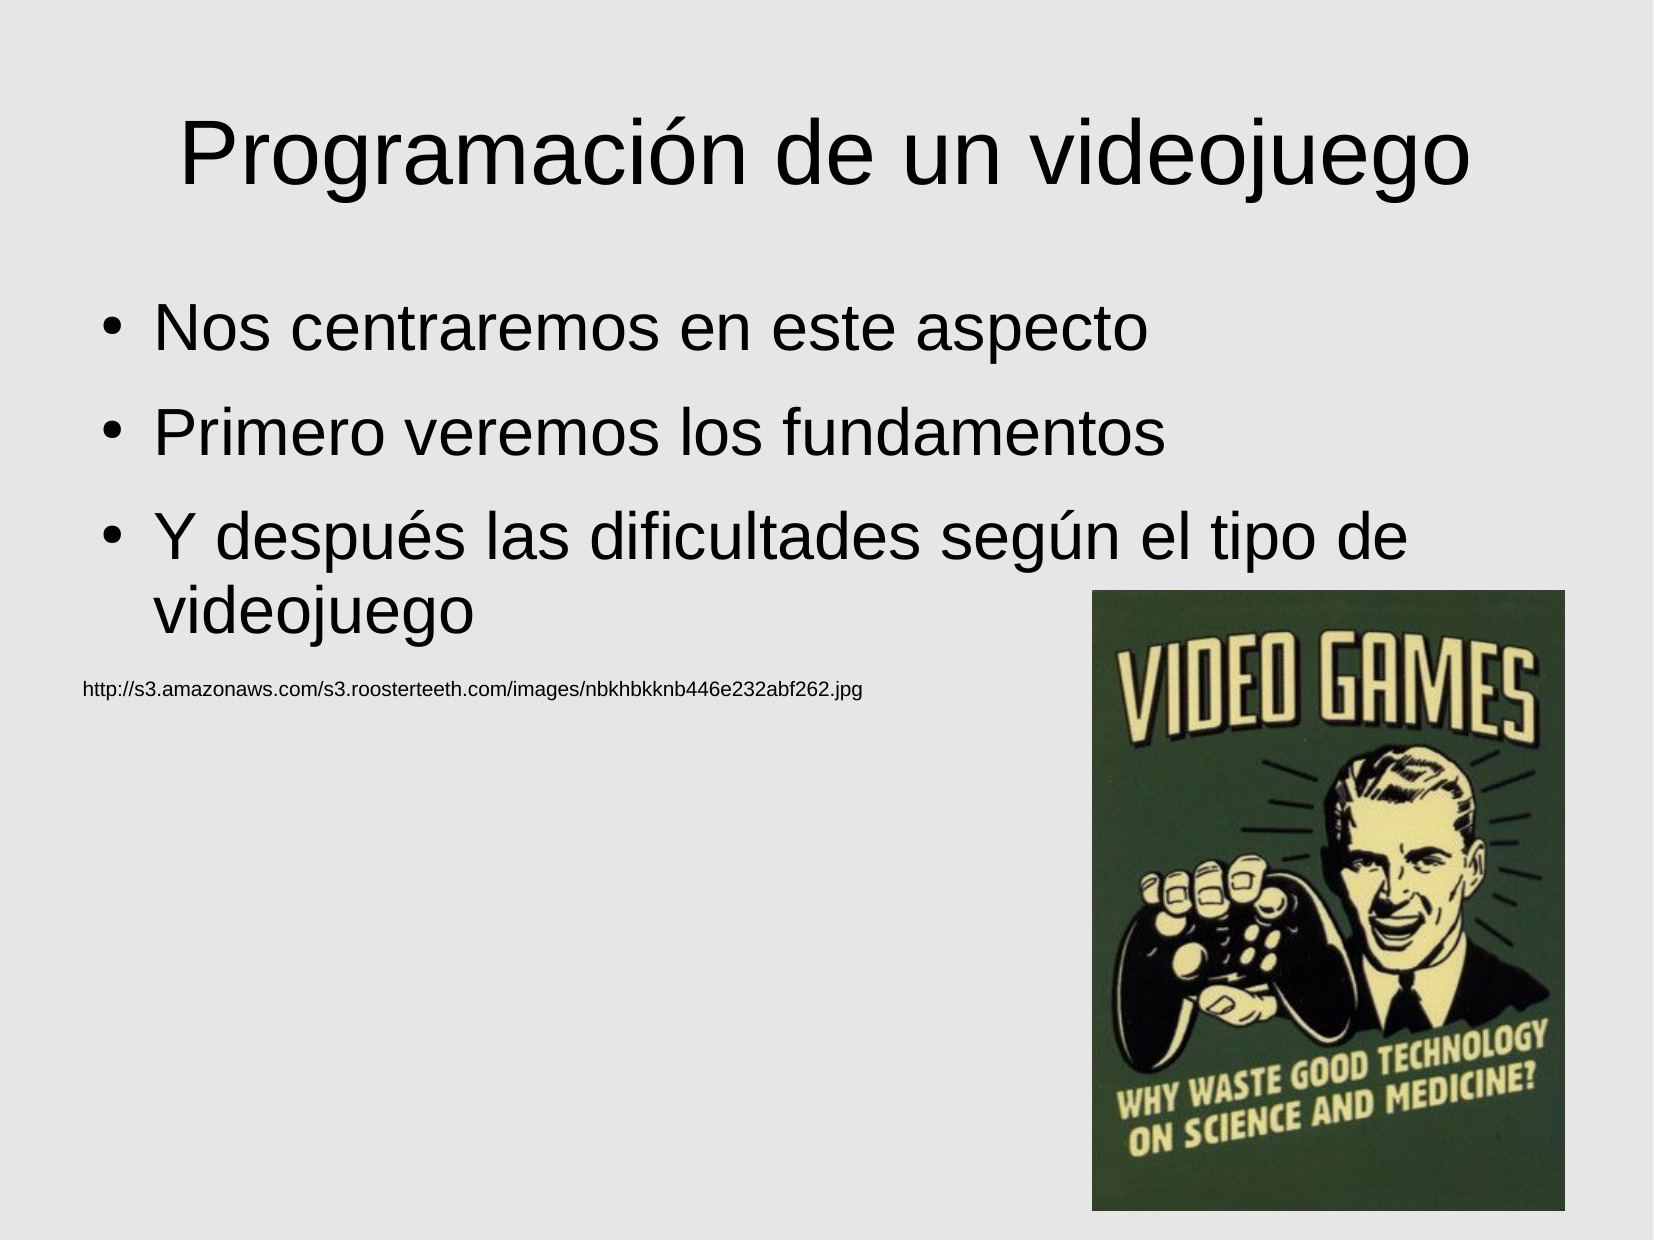

# Programación de un videojuego
Nos centraremos en este aspecto
Primero veremos los fundamentos
Y después las dificultades según el tipo de videojuego
http://s3.amazonaws.com/s3.roosterteeth.com/images/nbkhbkknb446e232abf262.jpg